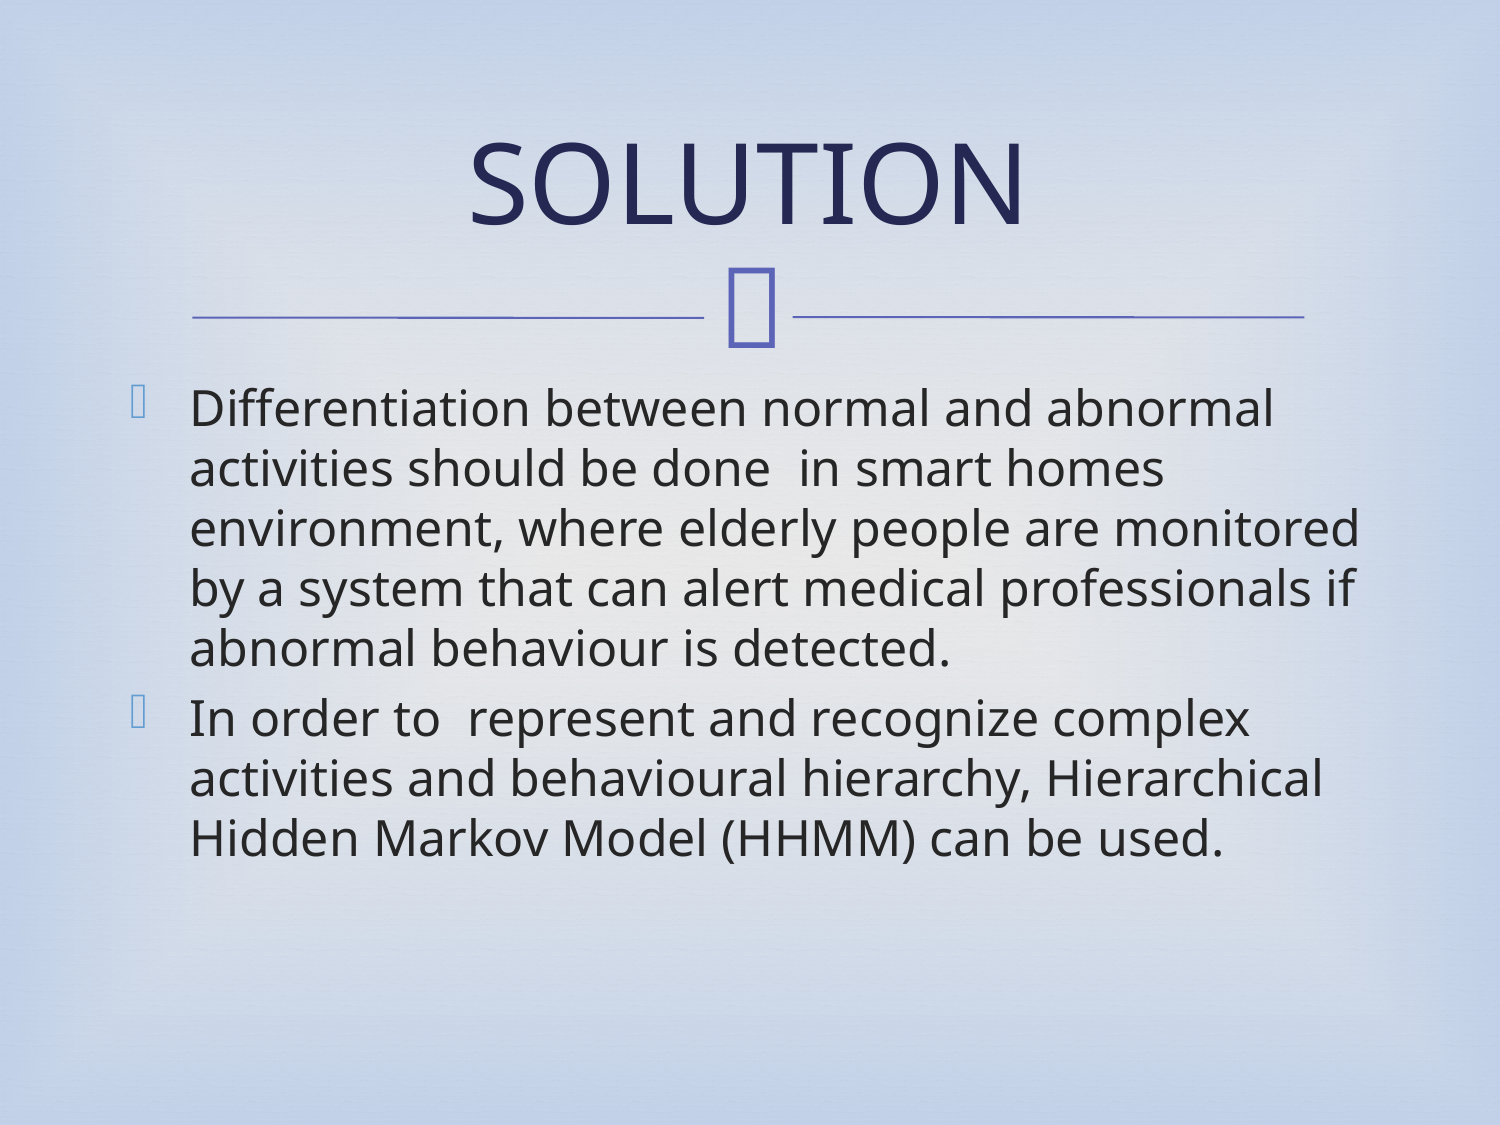

SOLUTION
# Differentiation between normal and abnormal activities should be done in smart homes environment, where elderly people are monitored by a system that can alert medical professionals if abnormal behaviour is detected.
In order to represent and recognize complex activities and behavioural hierarchy, Hierarchical Hidden Markov Model (HHMM) can be used.